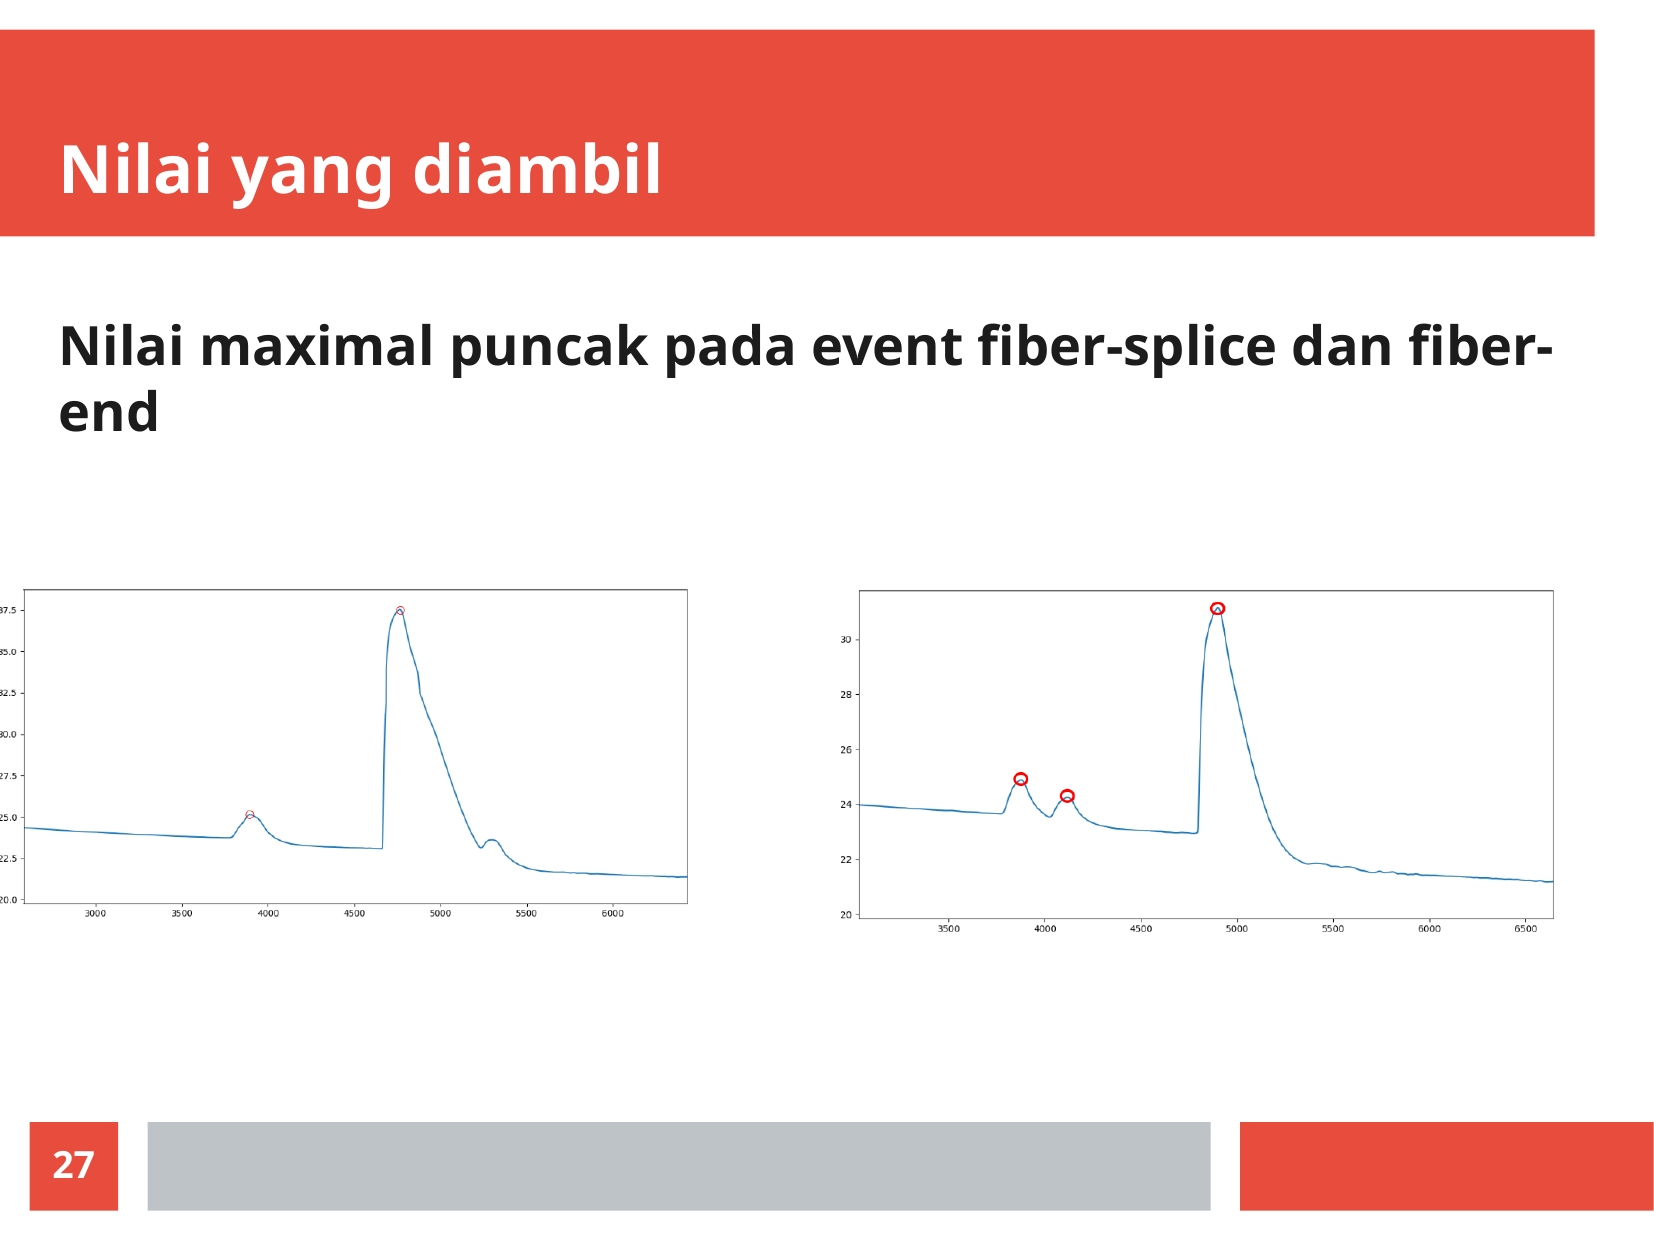

# Nilai yang diambil
Nilai maximal puncak pada event fiber-splice dan fiber-end